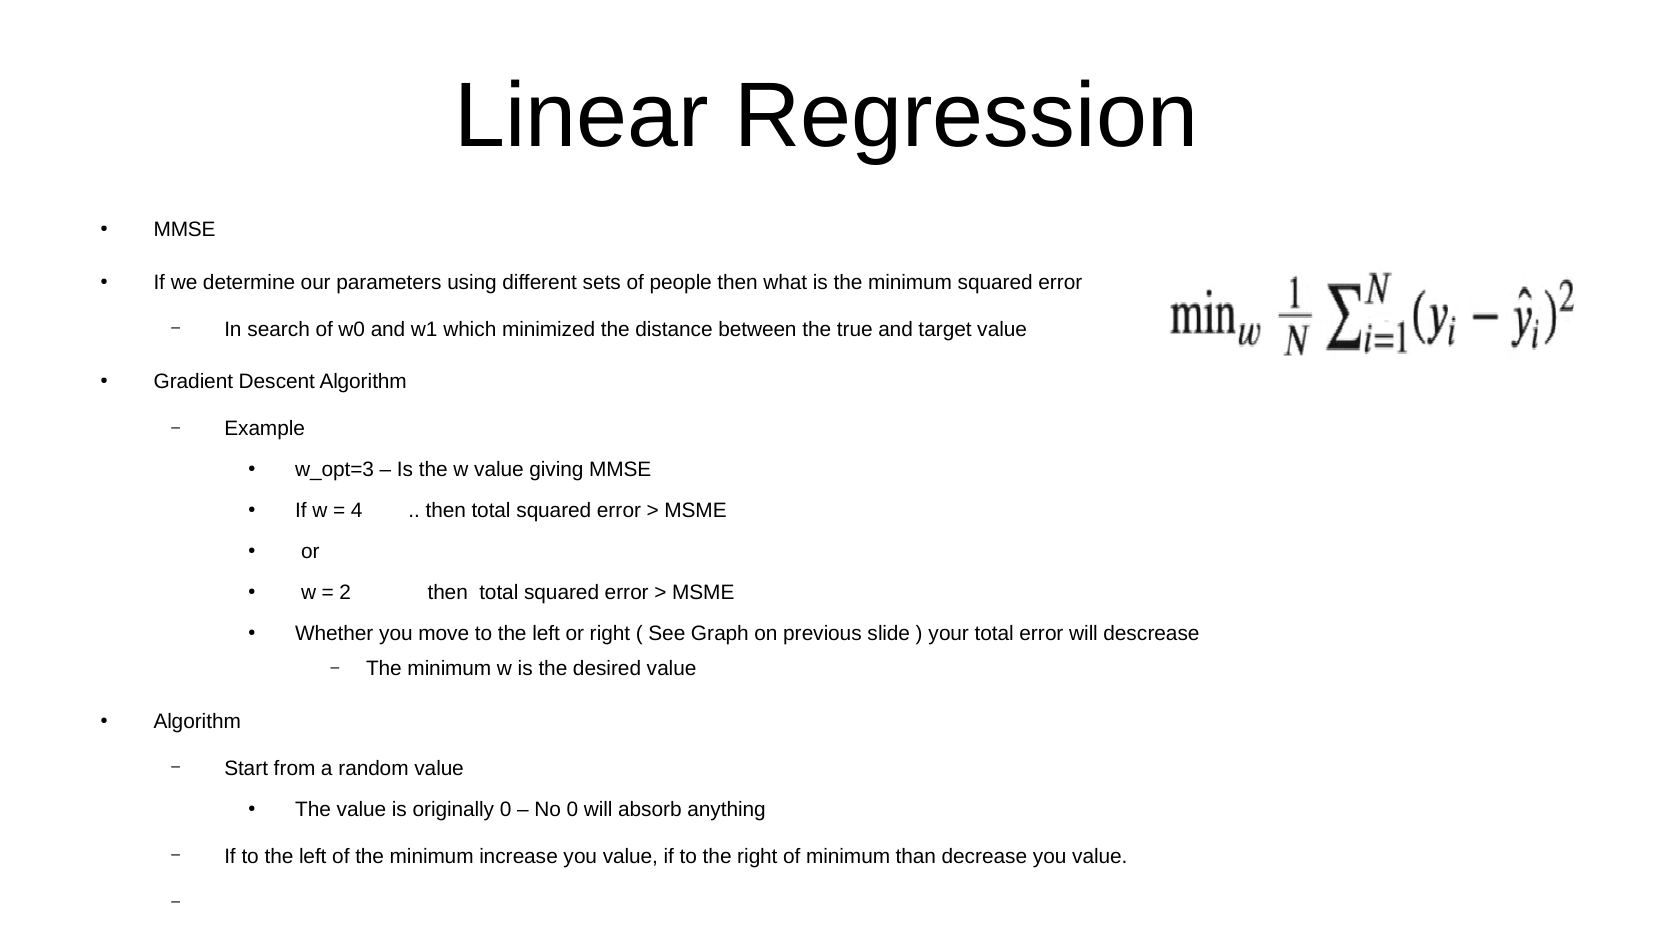

# Linear Regression
MMSE
If we determine our parameters using different sets of people then what is the minimum squared error
In search of w0 and w1 which minimized the distance between the true and target value
Gradient Descent Algorithm
Example
w_opt=3 – Is the w value giving MMSE
If w = 4 .. then total squared error > MSME
 or
 w = 2	 then total squared error > MSME
Whether you move to the left or right ( See Graph on previous slide ) your total error will descrease
The minimum w is the desired value
Algorithm
Start from a random value
The value is originally 0 – No 0 will absorb anything
If to the left of the minimum increase you value, if to the right of minimum than decrease you value.